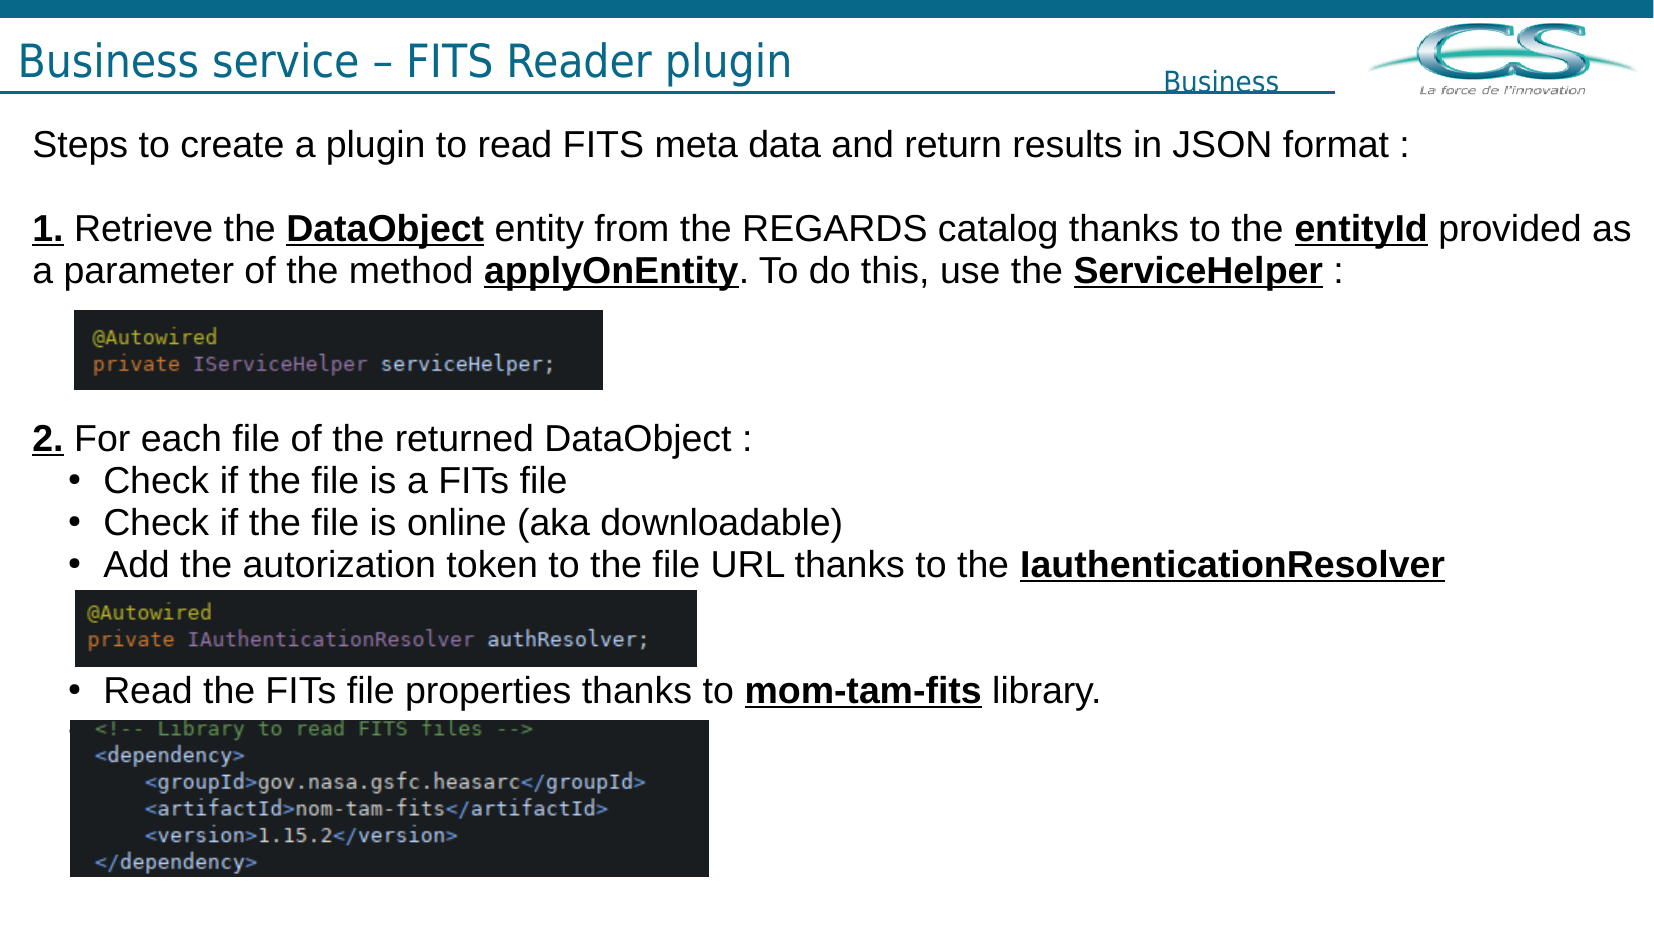

Business service – FITS Reader plugin
Business
Steps to create a plugin to read FITS meta data and return results in JSON format :
1. Retrieve the DataObject entity from the REGARDS catalog thanks to the entityId provided as
a parameter of the method applyOnEntity. To do this, use the ServiceHelper :
2. For each file of the returned DataObject :
Check if the file is a FITs file
Check if the file is online (aka downloadable)
Add the autorization token to the file URL thanks to the IauthenticationResolver
Read the FITs file properties thanks to mom-tam-fits library.
#